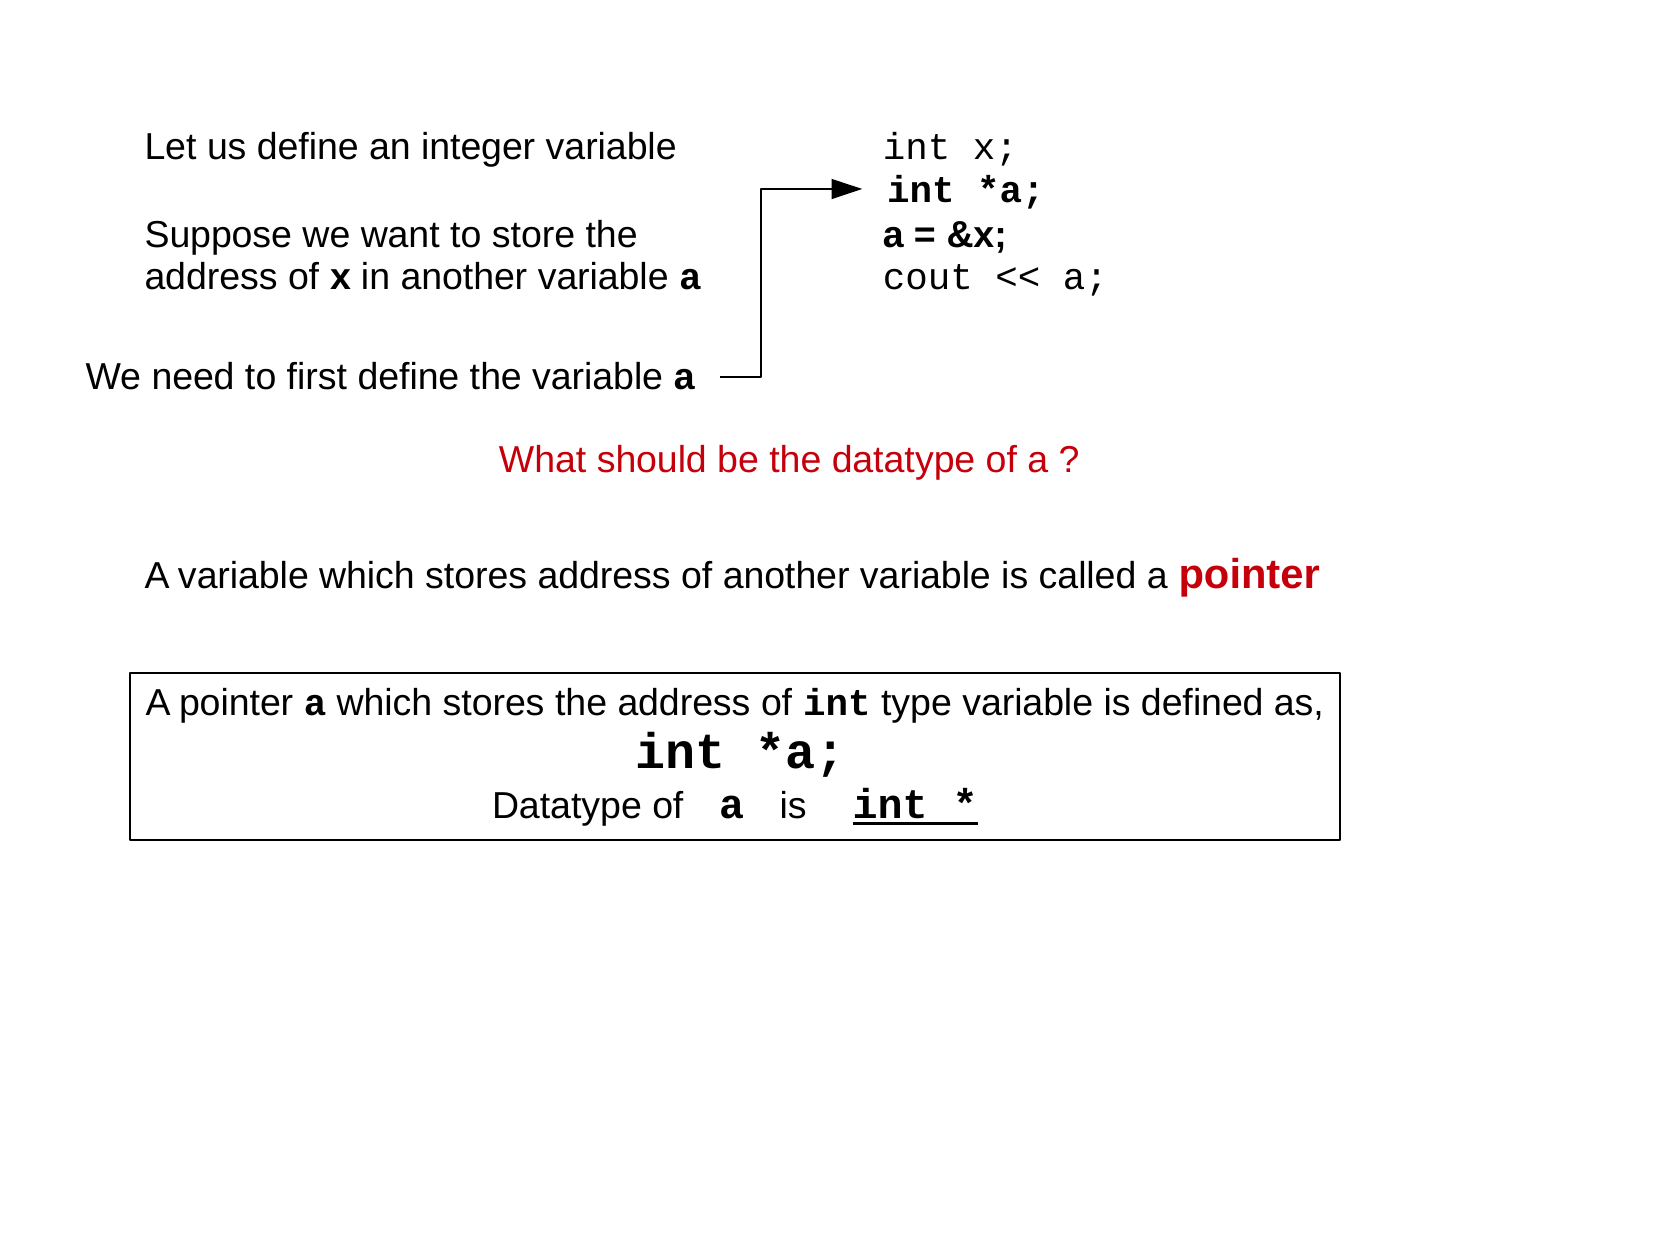

Let us define an integer variable			int x;
 int *a;
Suppose we want to store the				a = &x;
address of x in another variable a			cout << a;
We need to first define the variable a
What should be the datatype of a ?
A variable which stores address of another variable is called a pointer
A pointer a which stores the address of int type variable is defined as,
 int *a;
Datatype of a is int *